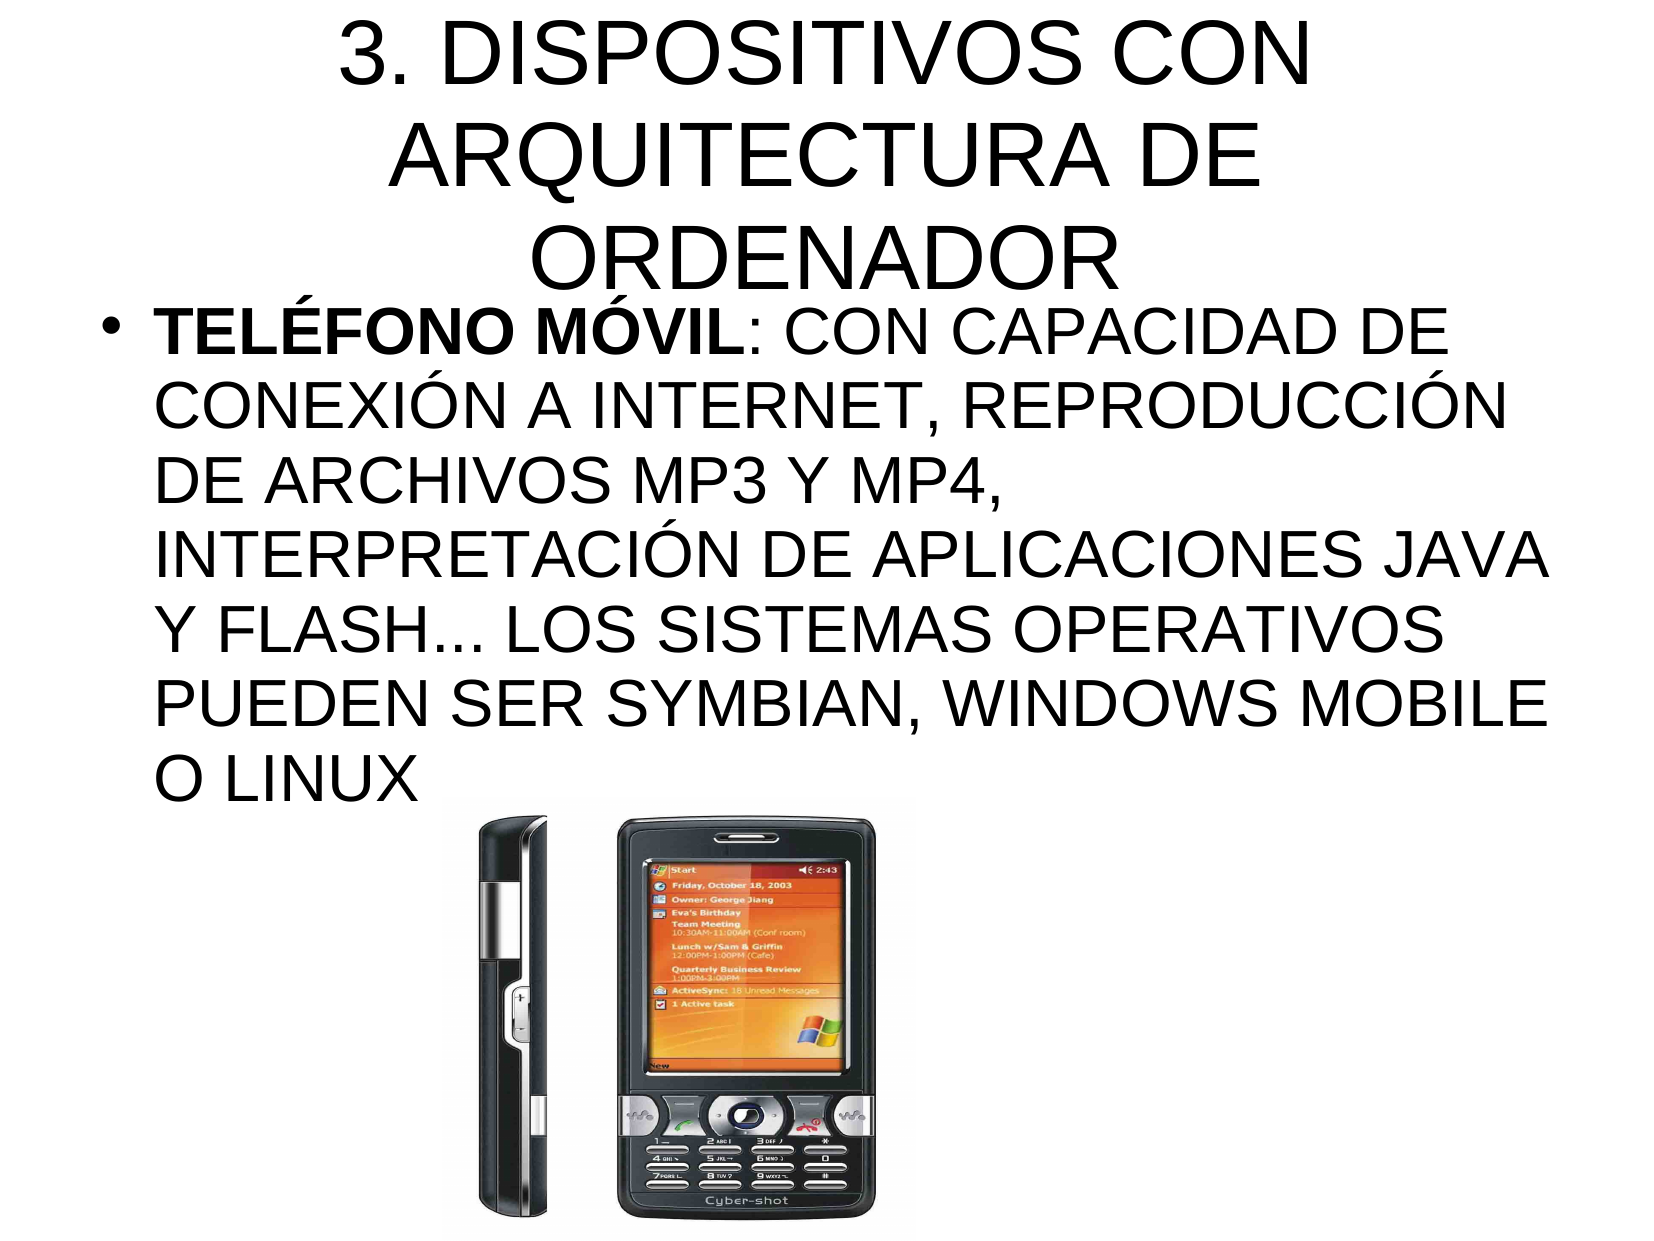

# 3. DISPOSITIVOS CON ARQUITECTURA DE ORDENADOR
TELÉFONO MÓVIL: CON CAPACIDAD DE CONEXIÓN A INTERNET, REPRODUCCIÓN DE ARCHIVOS MP3 Y MP4, INTERPRETACIÓN DE APLICACIONES JAVA Y FLASH... LOS SISTEMAS OPERATIVOS PUEDEN SER SYMBIAN, WINDOWS MOBILE O LINUX